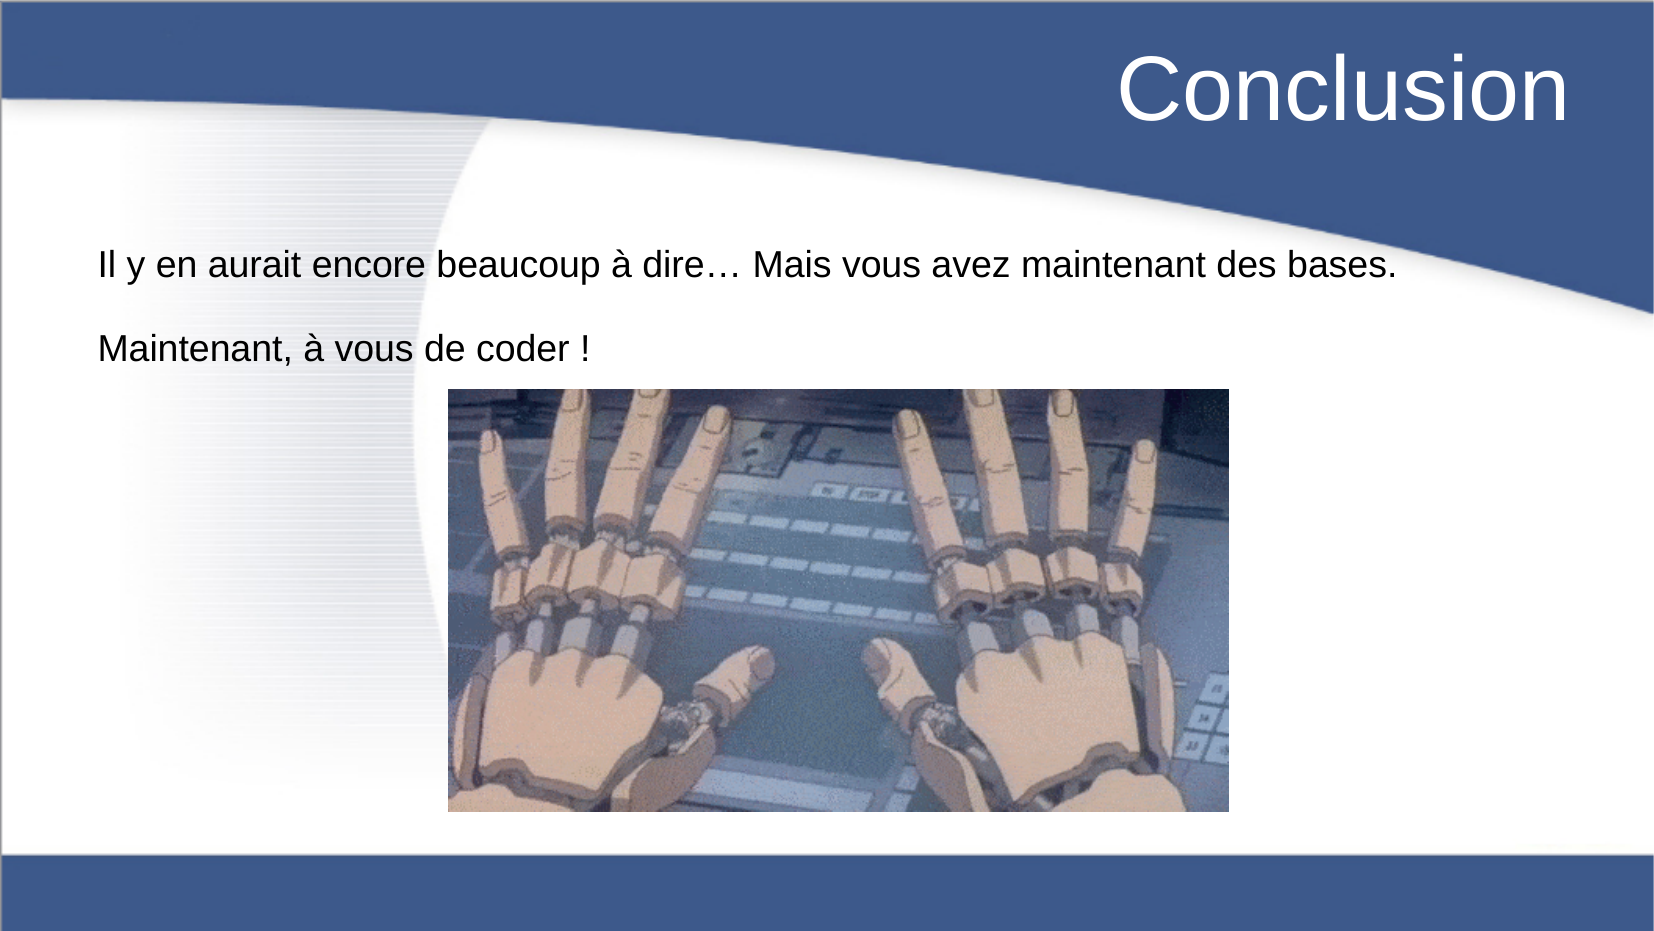

# Conclusion
Il y en aurait encore beaucoup à dire… Mais vous avez maintenant des bases.
Maintenant, à vous de coder !